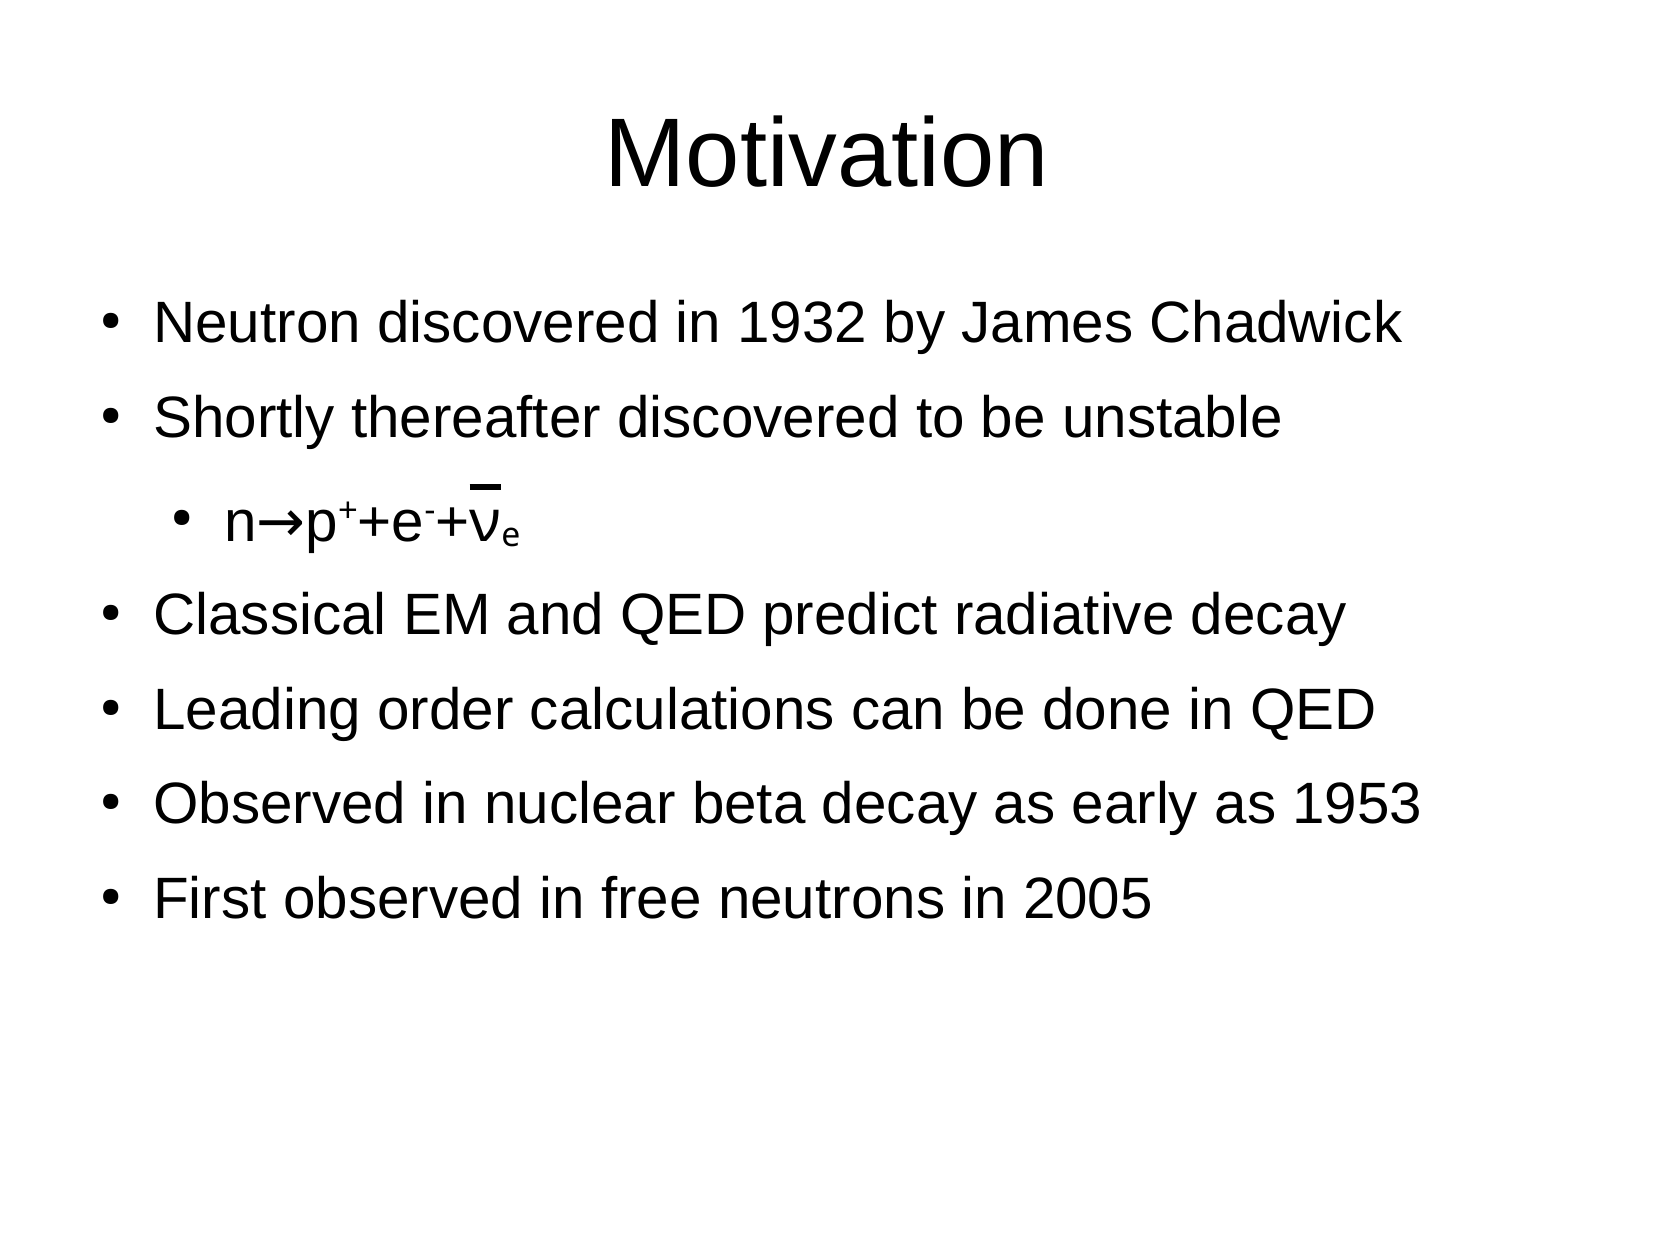

# Motivation
Neutron discovered in 1932 by James Chadwick
Shortly thereafter discovered to be unstable
n→p++e-+νe
Classical EM and QED predict radiative decay
Leading order calculations can be done in QED
Observed in nuclear beta decay as early as 1953
First observed in free neutrons in 2005